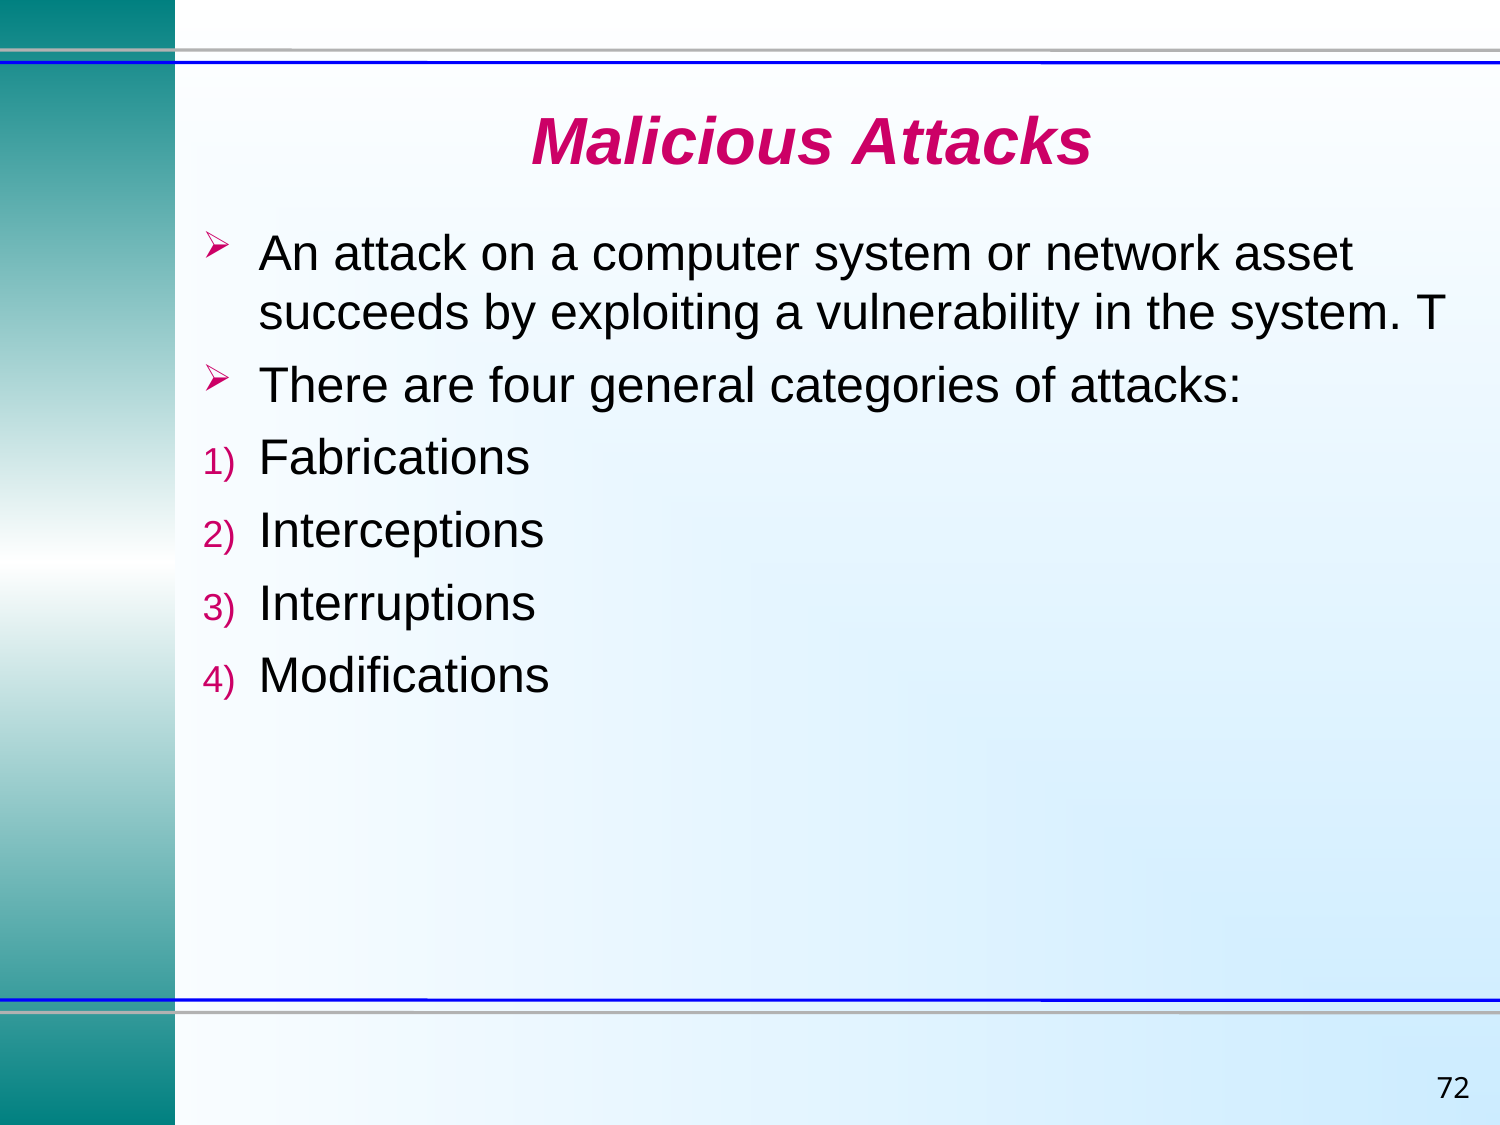

Malicious Attacks
An attack on a computer system or network asset succeeds by exploiting a vulnerability in the system. T
There are four general categories of attacks:
Fabrications
Interceptions
Interruptions
Modifications